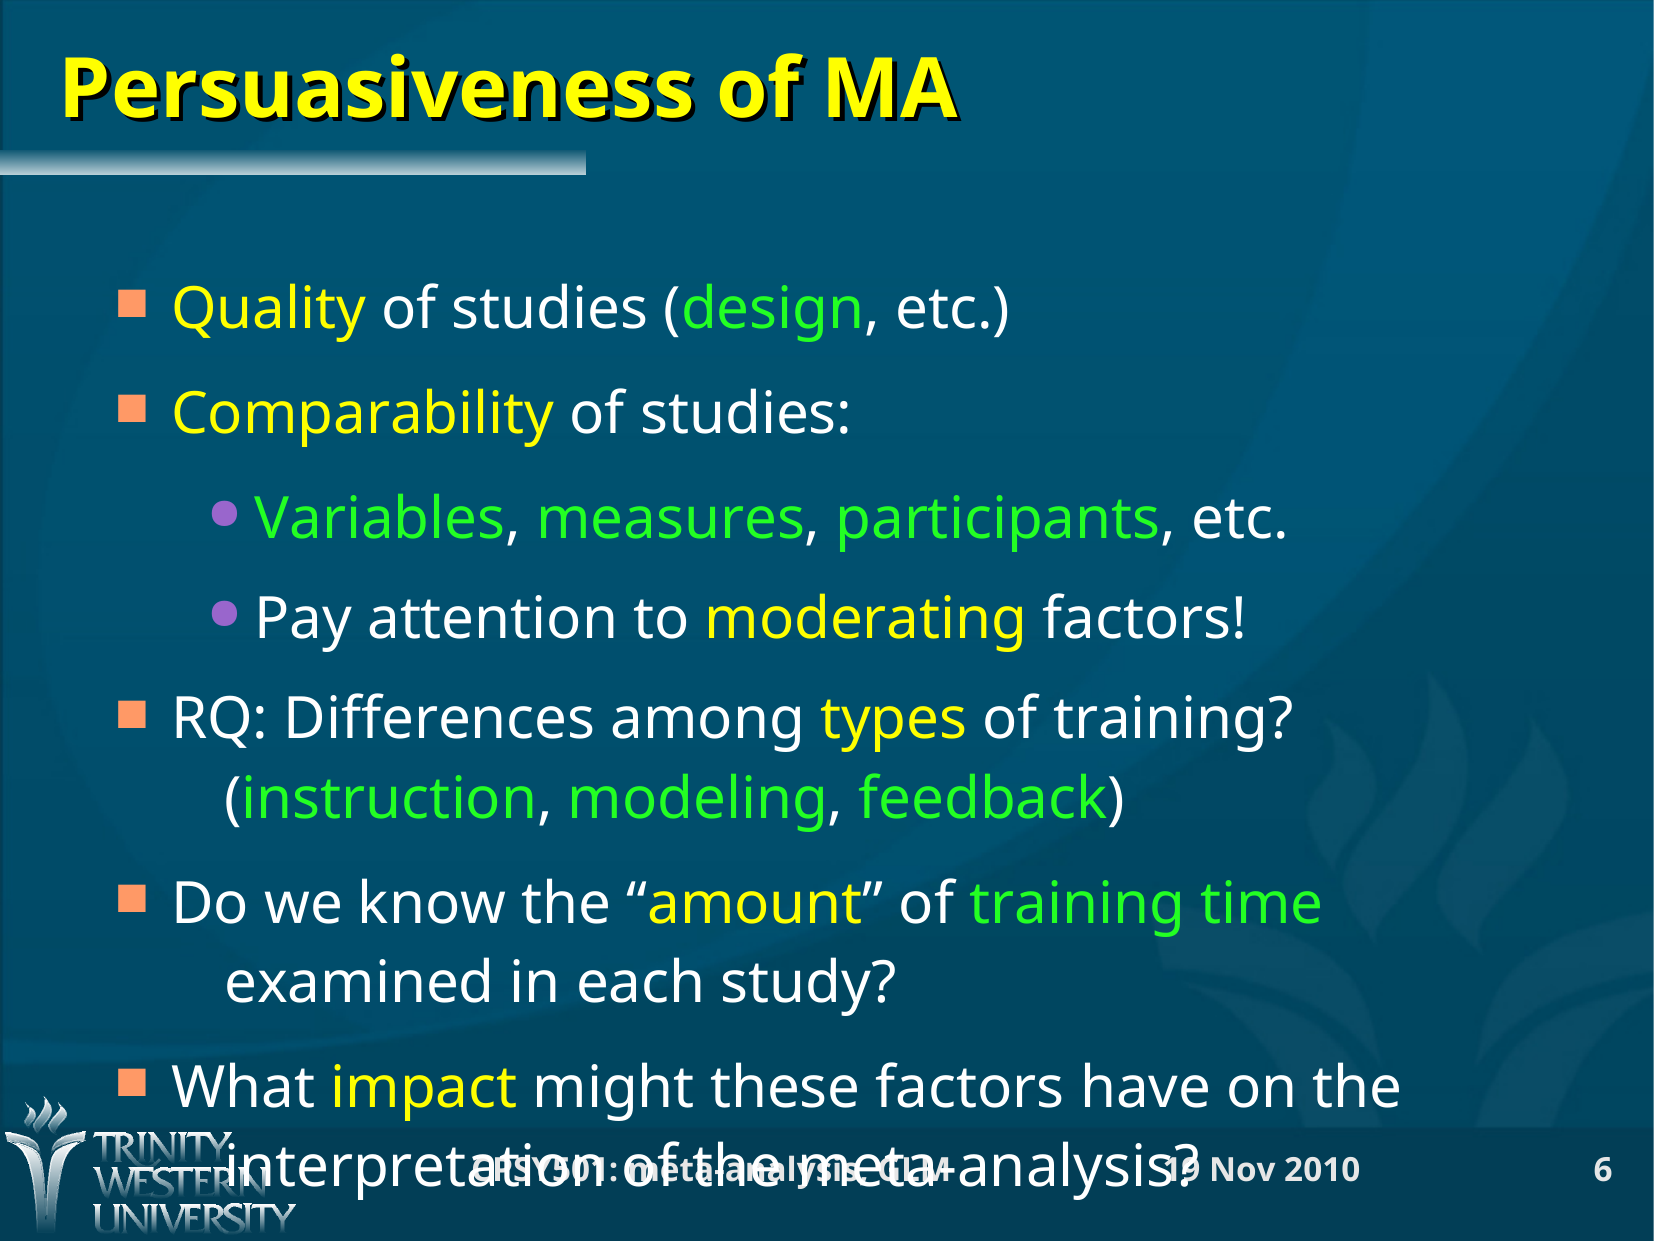

# Persuasiveness of MA
Quality of studies (design, etc.)
Comparability of studies:
Variables, measures, participants, etc.
Pay attention to moderating factors!
RQ: Differences among types of training? (instruction, modeling, feedback)
Do we know the “amount” of training time examined in each study?
What impact might these factors have on the interpretation of the meta-analysis?
CPSY501: meta-analysis, GLM
19 Nov 2010
6